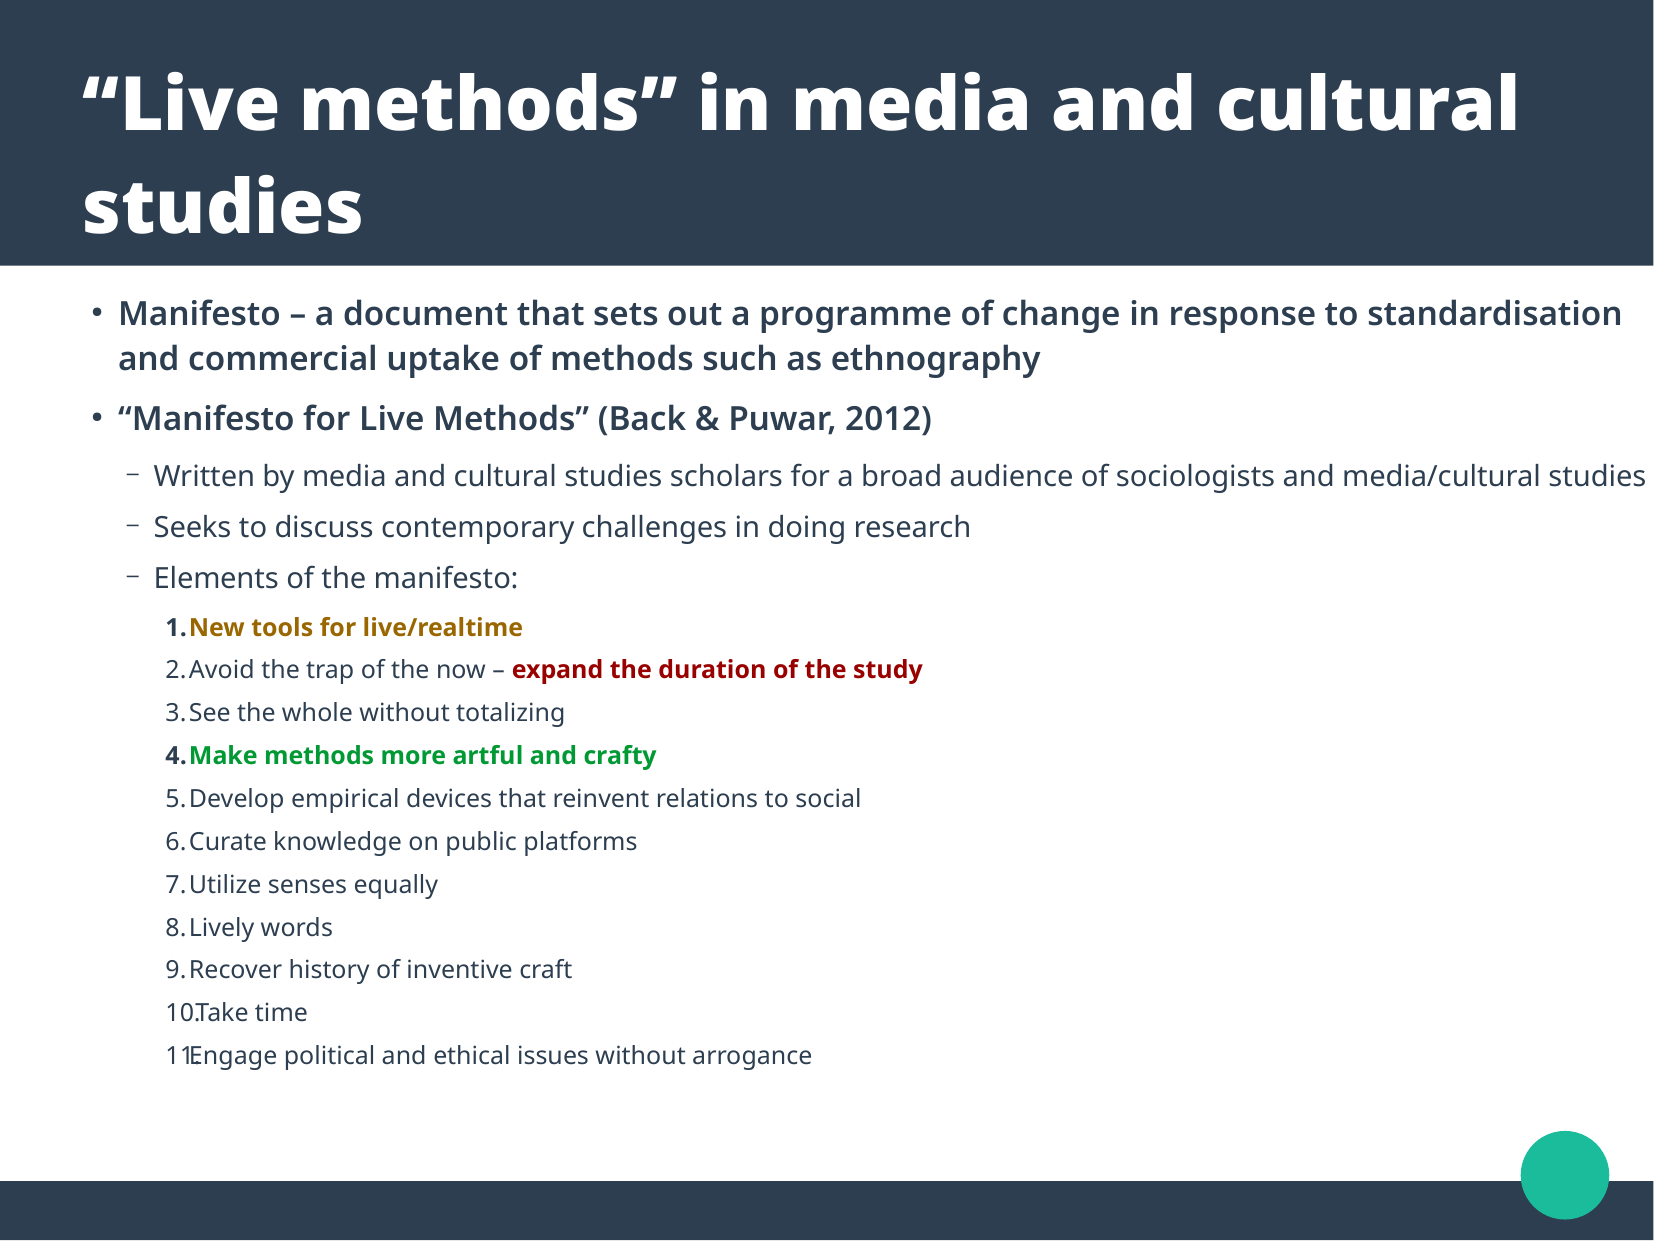

# “Live methods” in media and cultural studies
Manifesto – a document that sets out a programme of change in response to standardisation and commercial uptake of methods such as ethnography
“Manifesto for Live Methods” (Back & Puwar, 2012)
Written by media and cultural studies scholars for a broad audience of sociologists and media/cultural studies
Seeks to discuss contemporary challenges in doing research
Elements of the manifesto:
New tools for live/realtime
Avoid the trap of the now – expand the duration of the study
See the whole without totalizing
Make methods more artful and crafty
Develop empirical devices that reinvent relations to social
Curate knowledge on public platforms
Utilize senses equally
Lively words
Recover history of inventive craft
 Take time
Engage political and ethical issues without arrogance